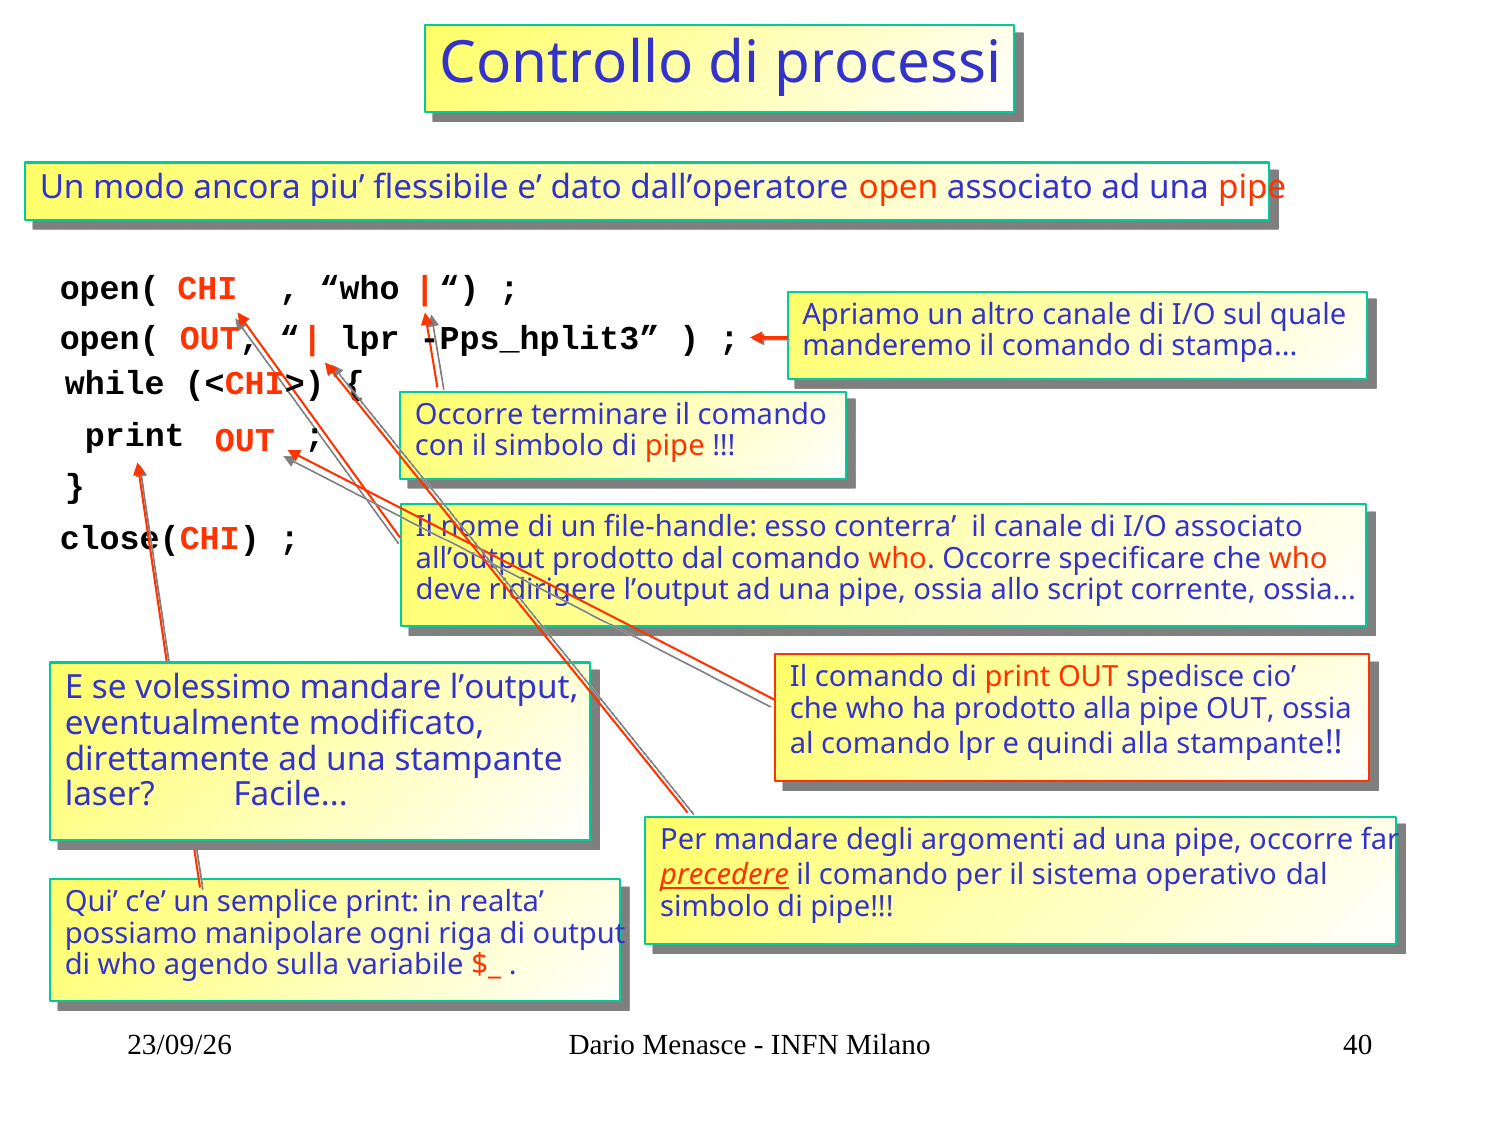

Controllo di processi
Un modo ancora piu’ flessibile e’ dato dall’operatore open associato ad una pipe
 open( , “who “) ;
CHI
|
Apriamo un altro canale di I/O sul quale
manderemo il comando di stampa...
 open( OUT, “ lpr -Pps_hplit3” ) ;
Il nome di un file-handle: esso conterra’ il canale di I/O associato
all’output prodotto dal comando who. Occorre specificare che who
deve ridirigere l’output ad una pipe, ossia allo script corrente, ossia...
|
Occorre terminare il comando
con il simbolo di pipe !!!
while (<CHI>) {
 print ;
}
Per mandare degli argomenti ad una pipe, occorre far
precedere il comando per il sistema operativo dal
simbolo di pipe!!!
OUT
Il comando di print OUT spedisce cio’
che who ha prodotto alla pipe OUT, ossia
al comando lpr e quindi alla stampante!!
Qui’ c’e’ un semplice print: in realta’
possiamo manipolare ogni riga di output
di who agendo sulla variabile $_ .
 close(CHI) ;
E se volessimo mandare l’output,
eventualmente modificato,
direttamente ad una stampante
laser? Facile...
Dario Menasce - INFN Milano